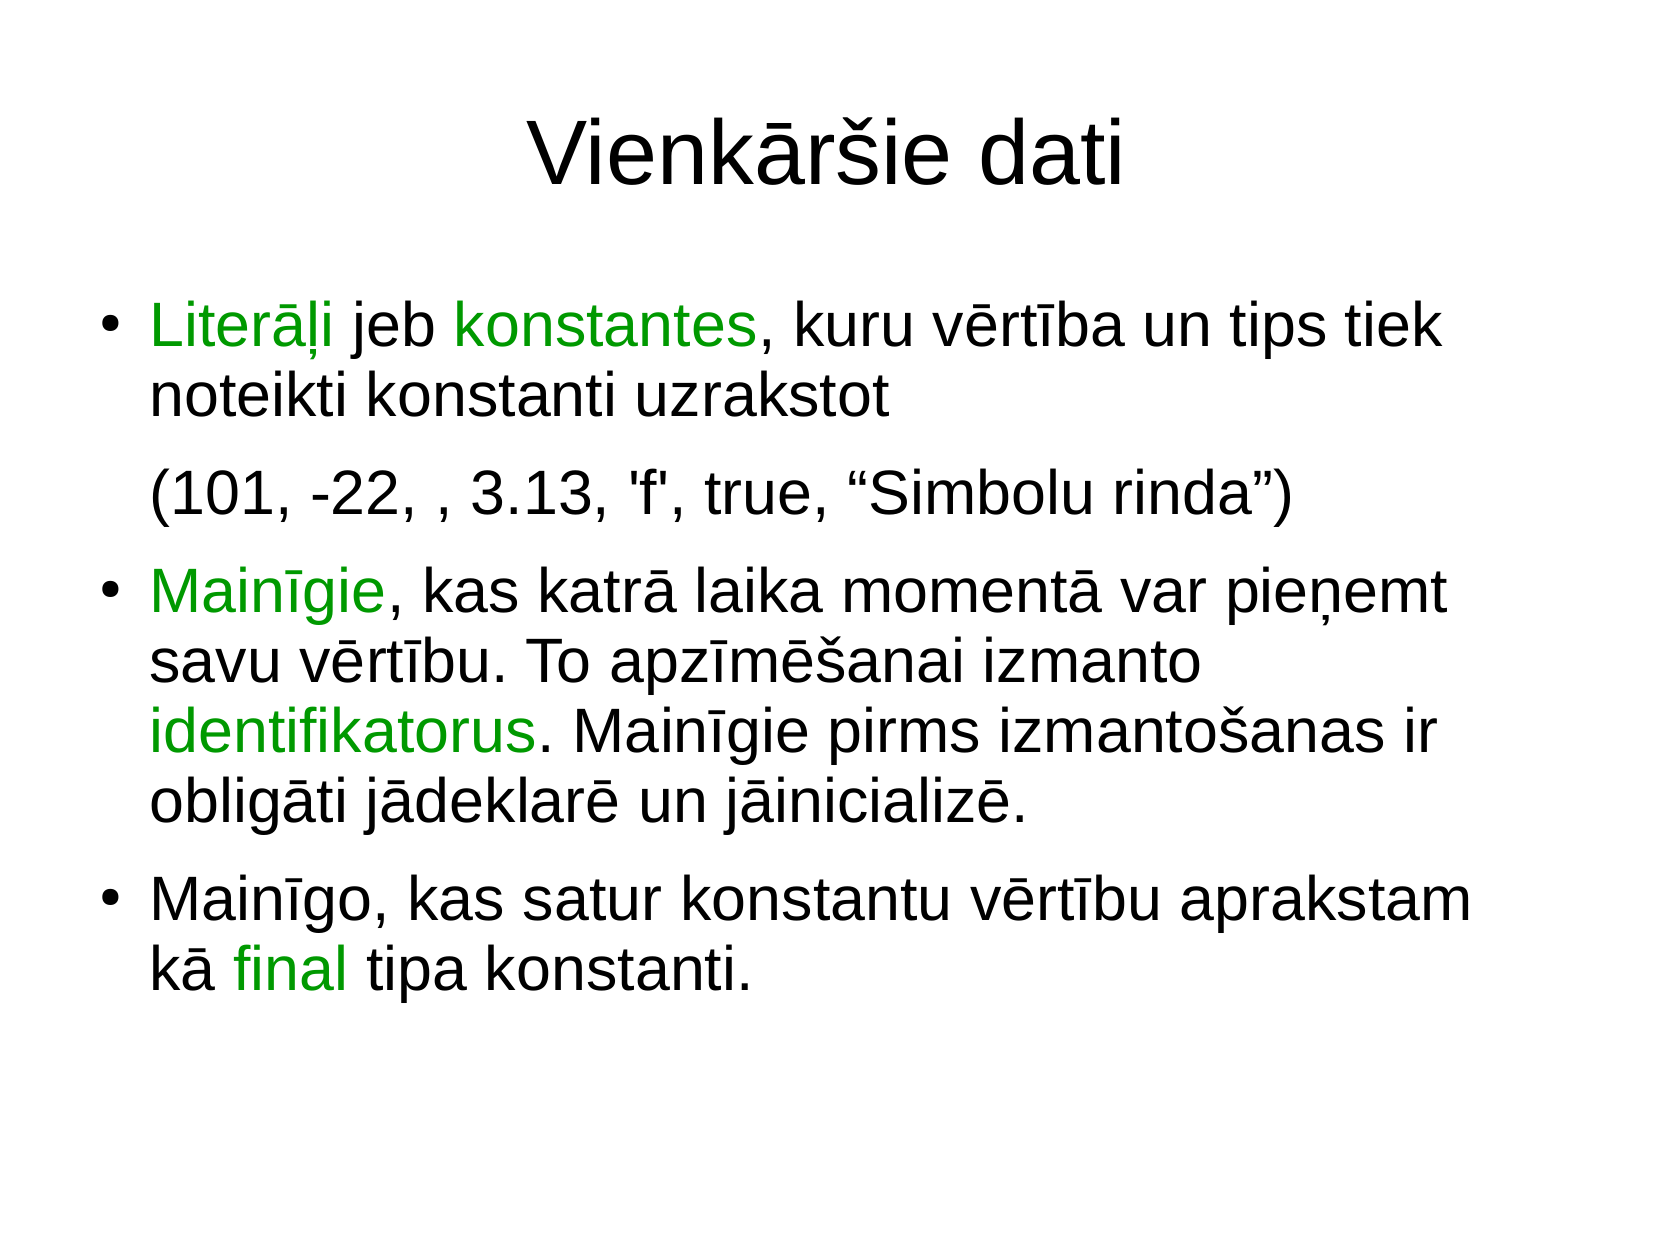

# Vienkāršie dati
Literāļi jeb konstantes, kuru vērtība un tips tiek noteikti konstanti uzrakstot
(101, -22, , 3.13, 'f', true, “Simbolu rinda”)
Mainīgie, kas katrā laika momentā var pieņemt savu vērtību. To apzīmēšanai izmanto identifikatorus. Mainīgie pirms izmantošanas ir obligāti jādeklarē un jāinicializē.
Mainīgo, kas satur konstantu vērtību aprakstam kā final tipa konstanti.